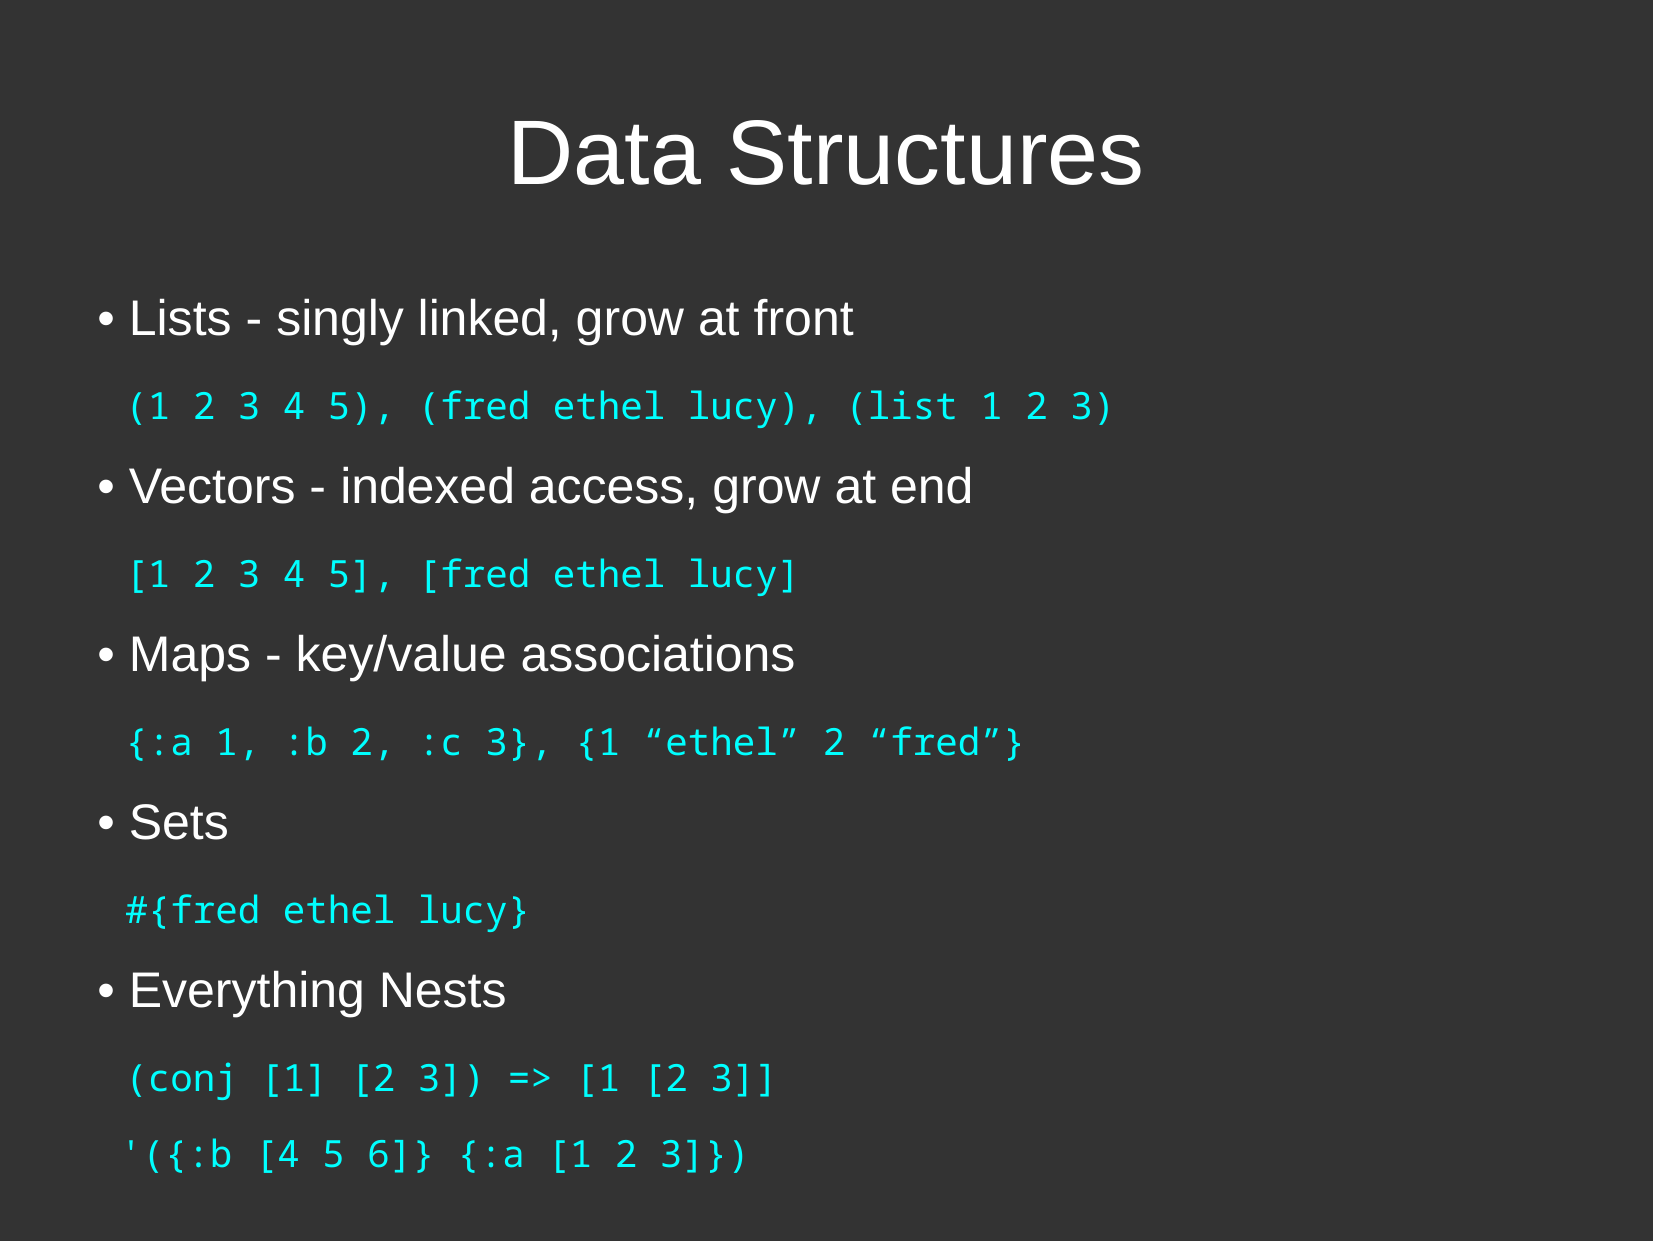

# Data Structures
• Lists - singly linked, grow at front
 (1 2 3 4 5), (fred ethel lucy), (list 1 2 3)
• Vectors - indexed access, grow at end
 [1 2 3 4 5], [fred ethel lucy]
• Maps - key/value associations
 {:a 1, :b 2, :c 3}, {1 “ethel” 2 “fred”}
• Sets
 #{fred ethel lucy}
• Everything Nests
 (conj [1] [2 3]) => [1 [2 3]]
 '({:b [4 5 6]} {:a [1 2 3]})